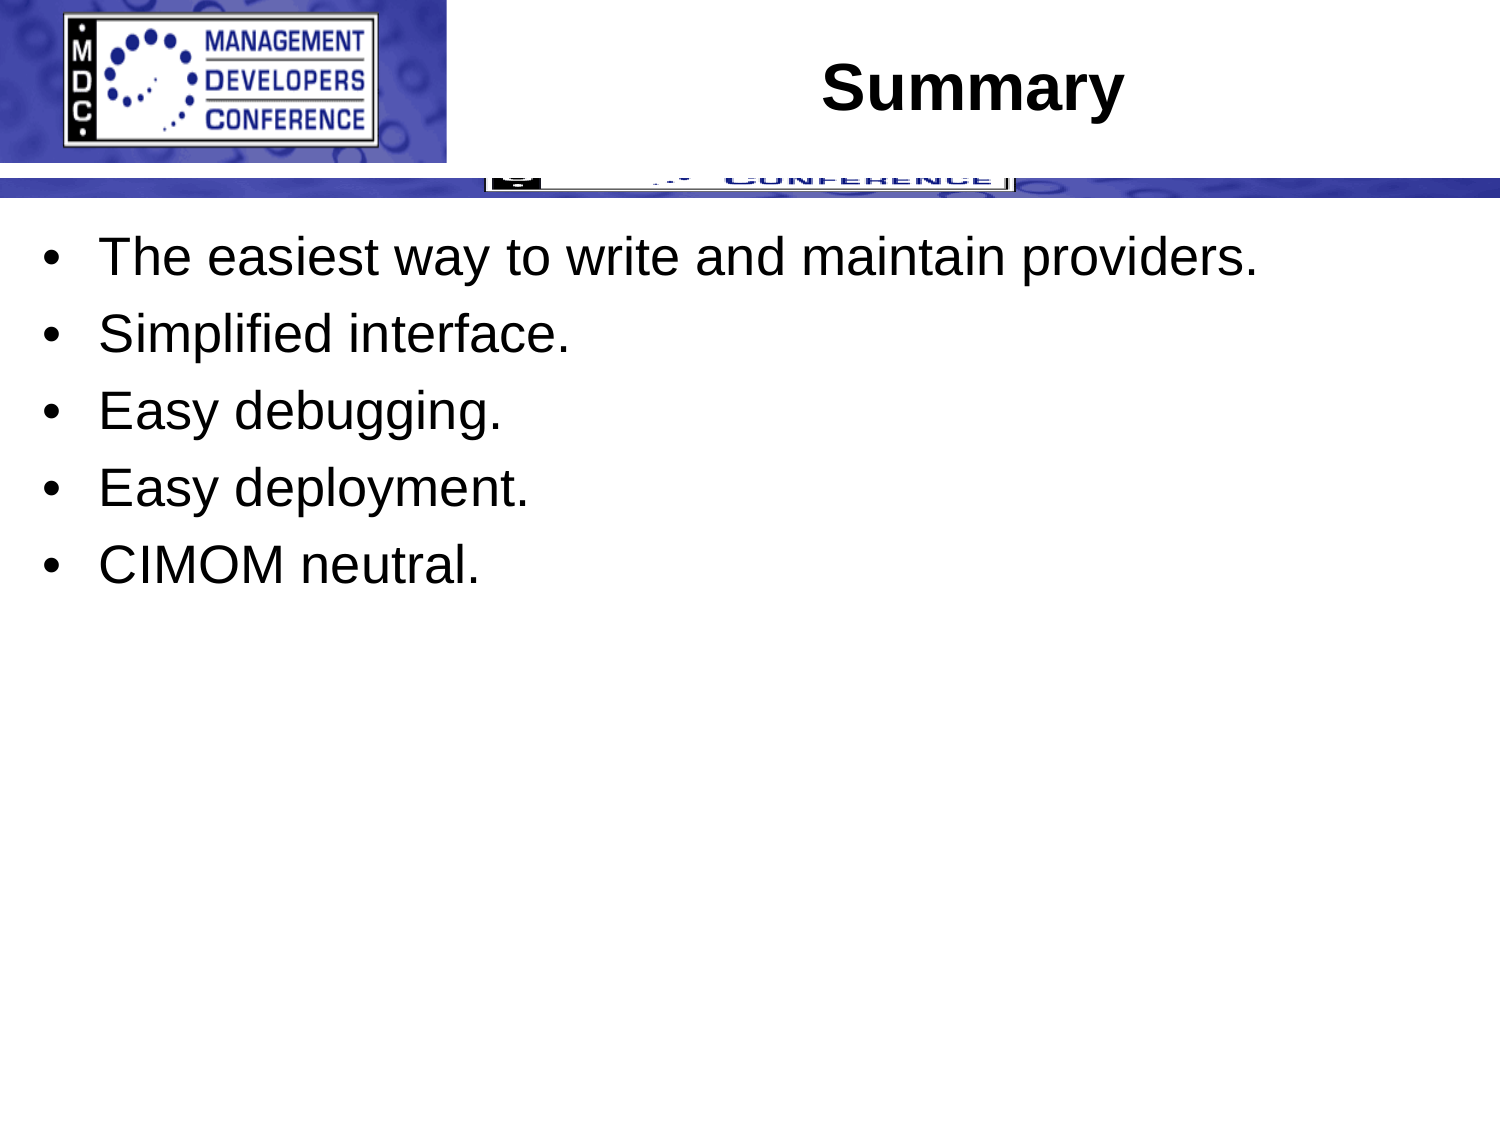

# Summary
The easiest way to write and maintain providers.
Simplified interface.
Easy debugging.
Easy deployment.
CIMOM neutral.